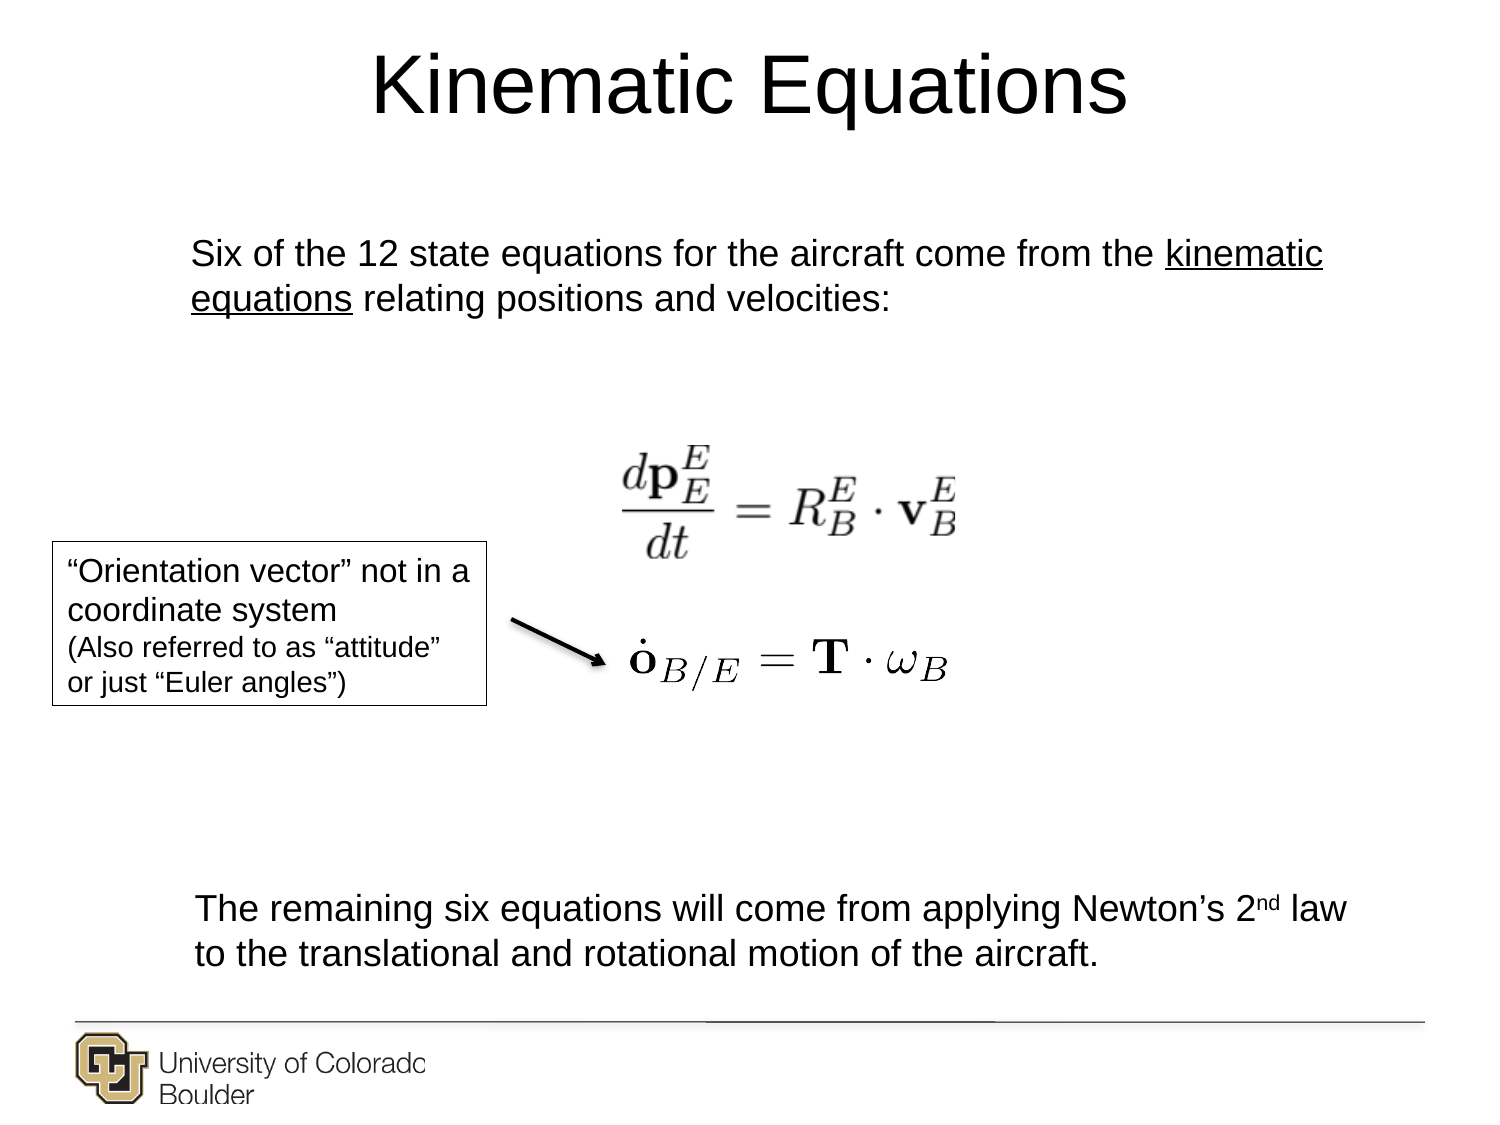

# Kinematic Equations
Six of the 12 state equations for the aircraft come from the kinematic
equations relating positions and velocities:
“Orientation vector” not in a coordinate system
(Also referred to as “attitude” or just “Euler angles”)
The remaining six equations will come from applying Newton’s 2nd law
to the translational and rotational motion of the aircraft.